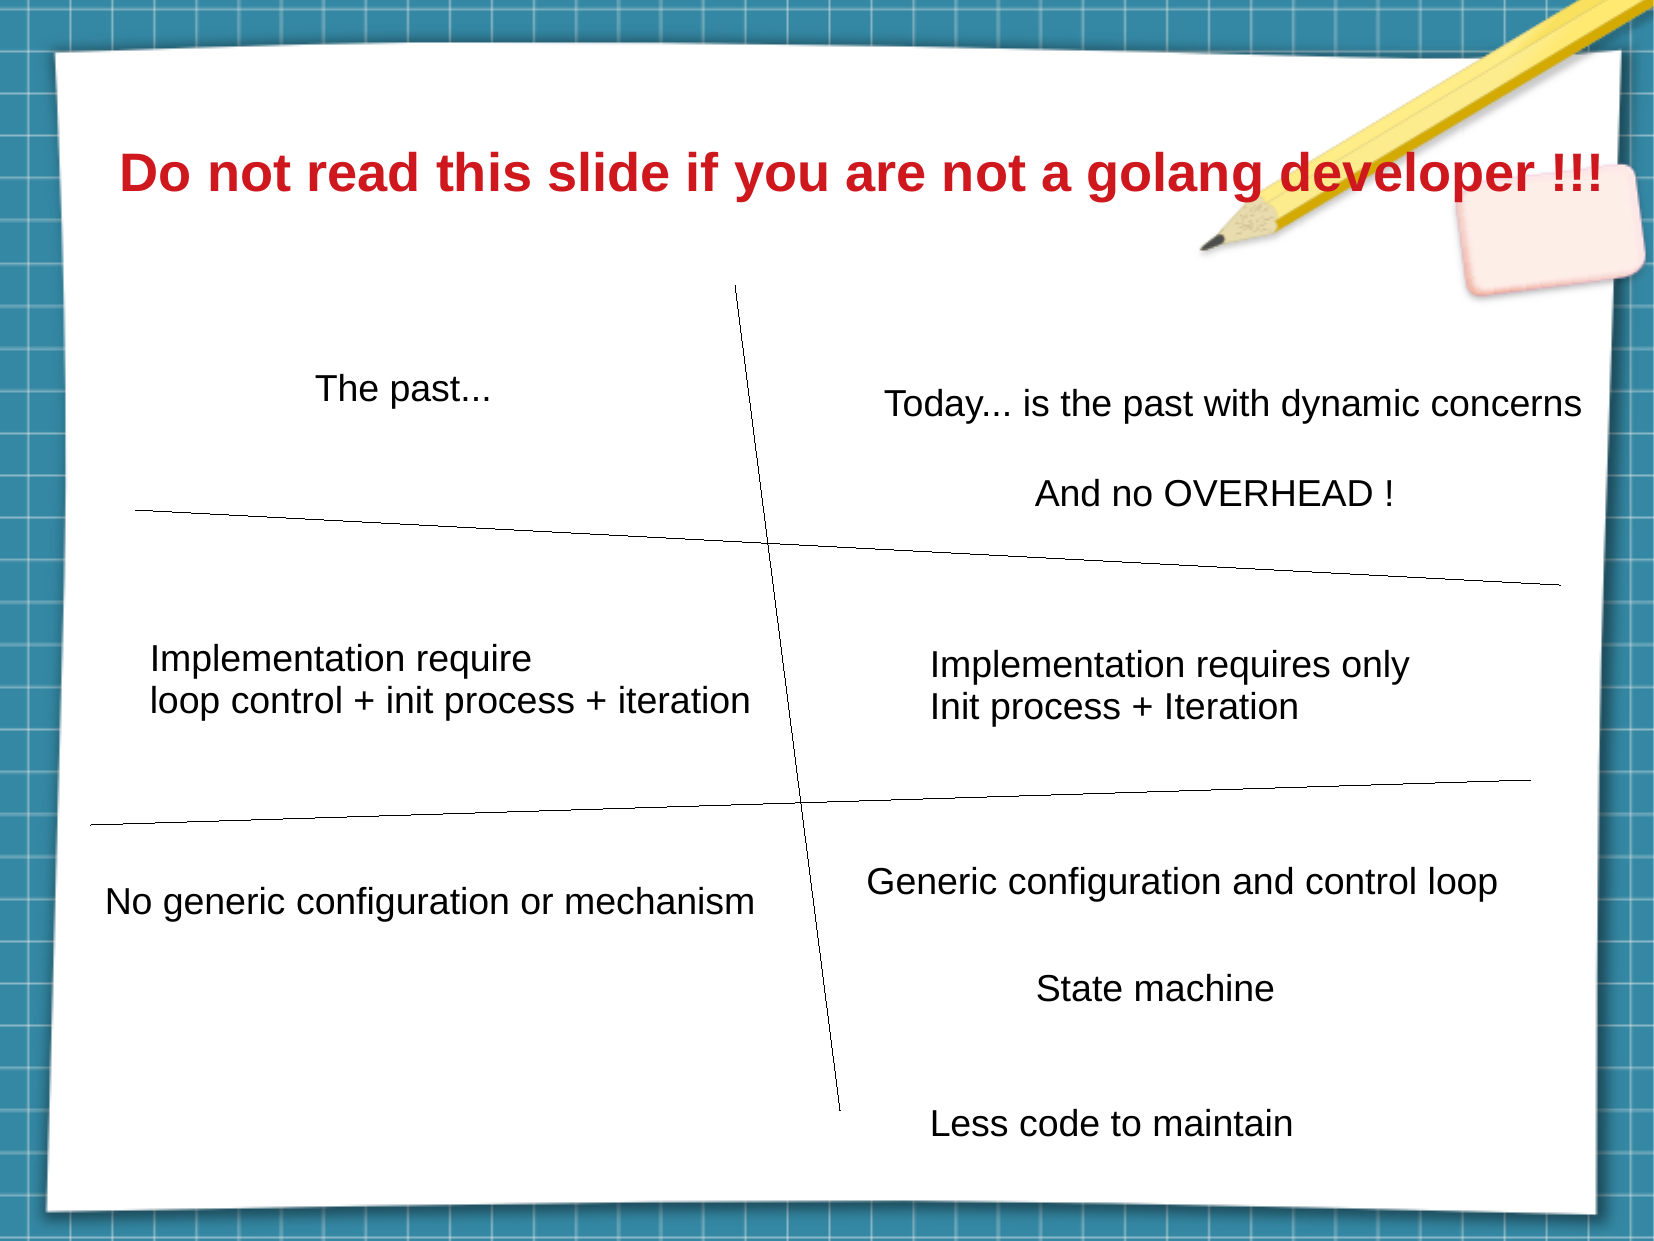

Do not read this slide if you are not a golang developer !!!
The past...
Today... is the past with dynamic concerns
And no OVERHEAD !
Implementation require
loop control + init process + iteration
Implementation requires only
Init process + Iteration
Generic configuration and control loop
No generic configuration or mechanism
State machine
Less code to maintain